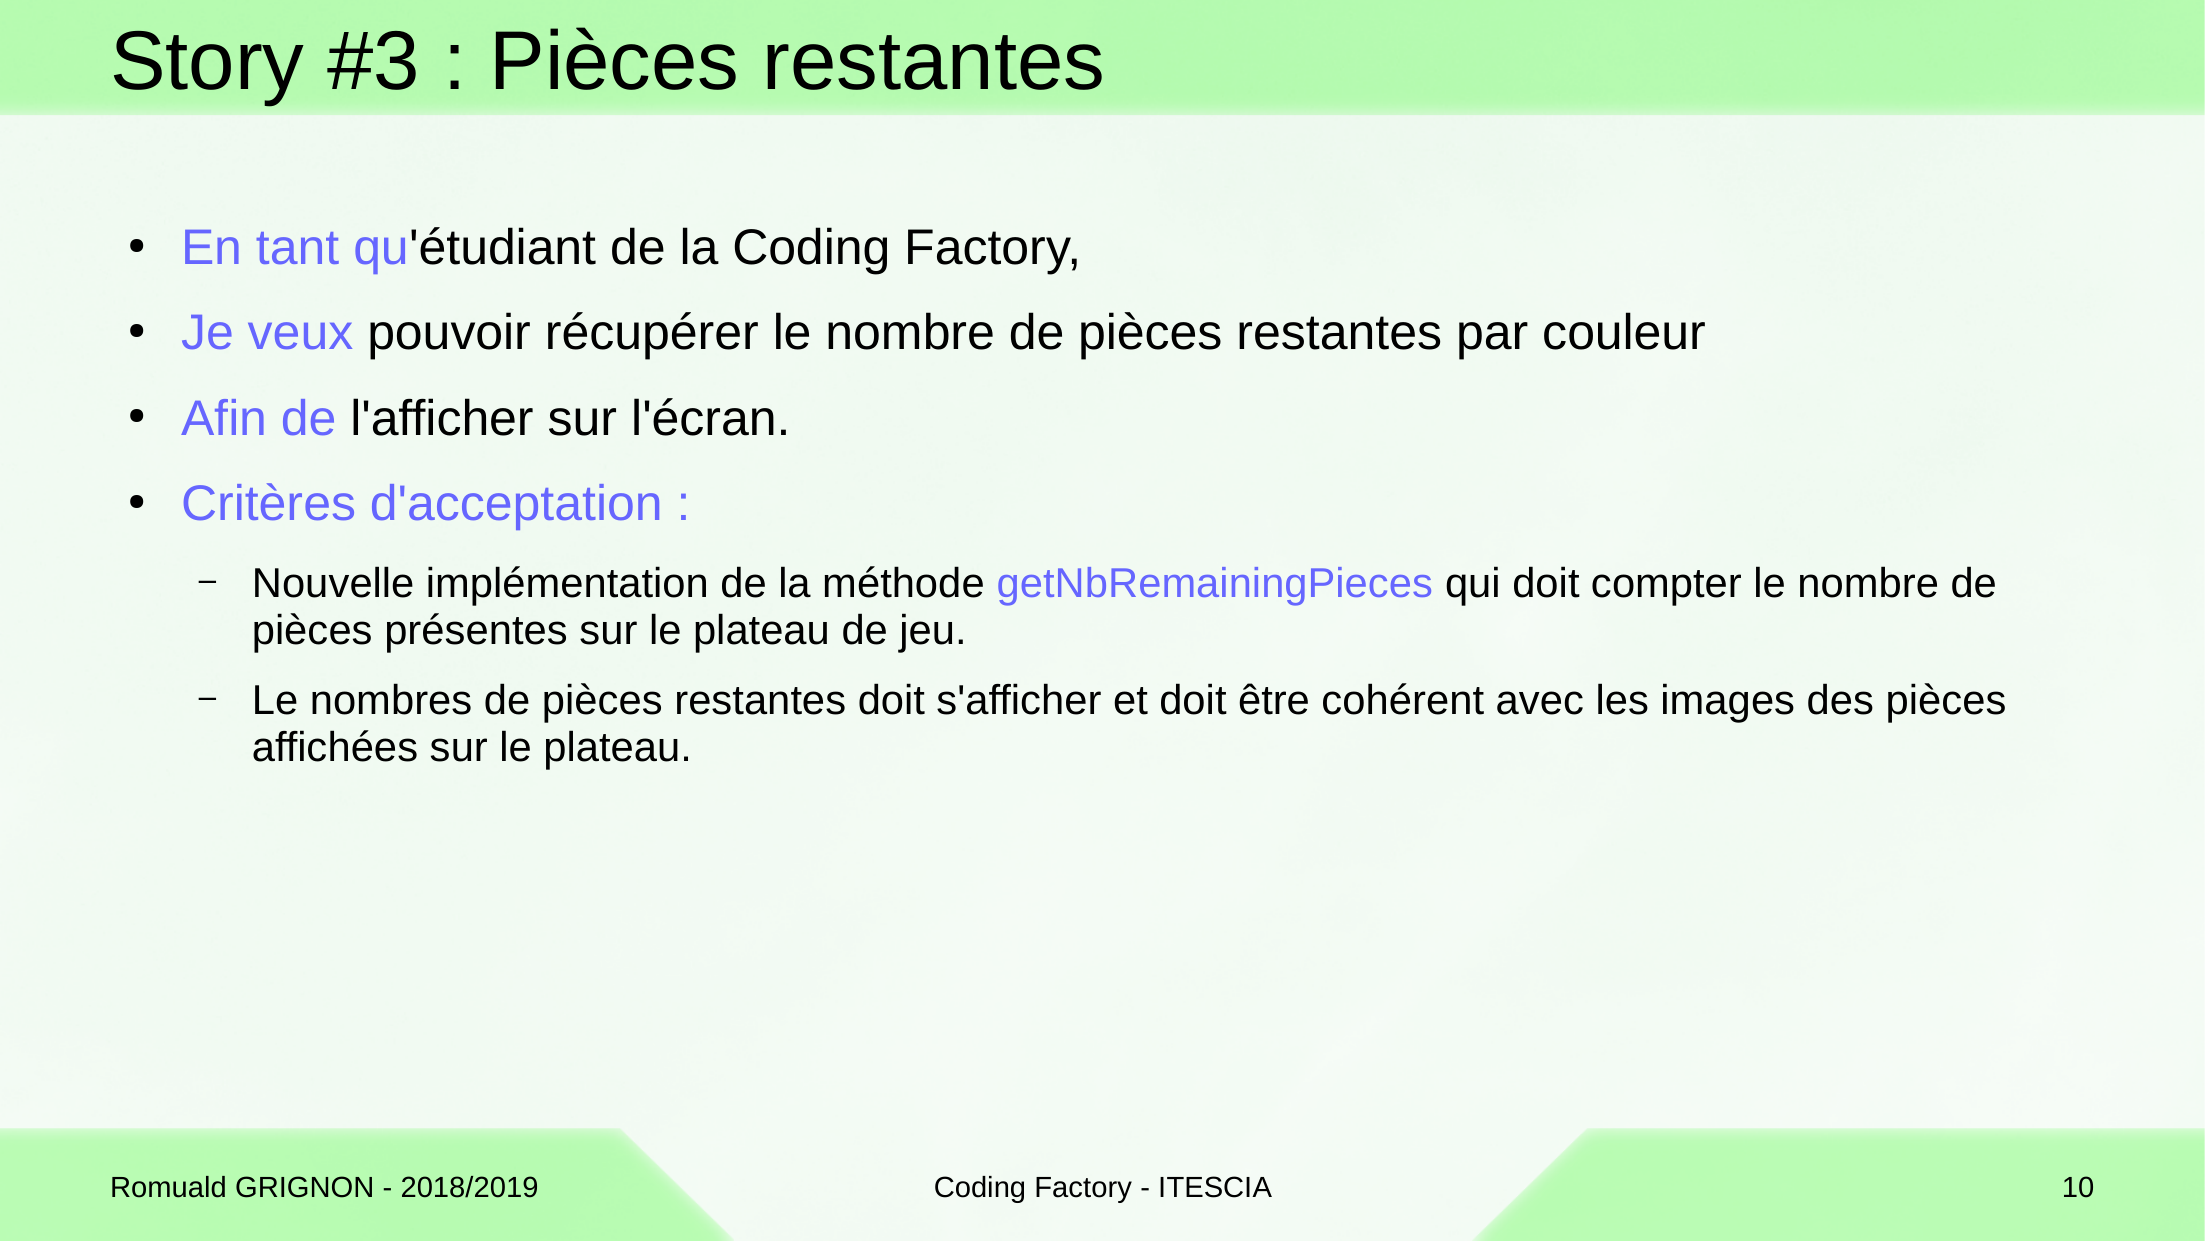

# Story #3 : Pièces restantes
En tant qu'étudiant de la Coding Factory,
Je veux pouvoir récupérer le nombre de pièces restantes par couleur
Afin de l'afficher sur l'écran.
Critères d'acceptation :
Nouvelle implémentation de la méthode getNbRemainingPieces qui doit compter le nombre de pièces présentes sur le plateau de jeu.
Le nombres de pièces restantes doit s'afficher et doit être cohérent avec les images des pièces affichées sur le plateau.
Romuald GRIGNON - 2018/2019
Coding Factory - ITESCIA
10